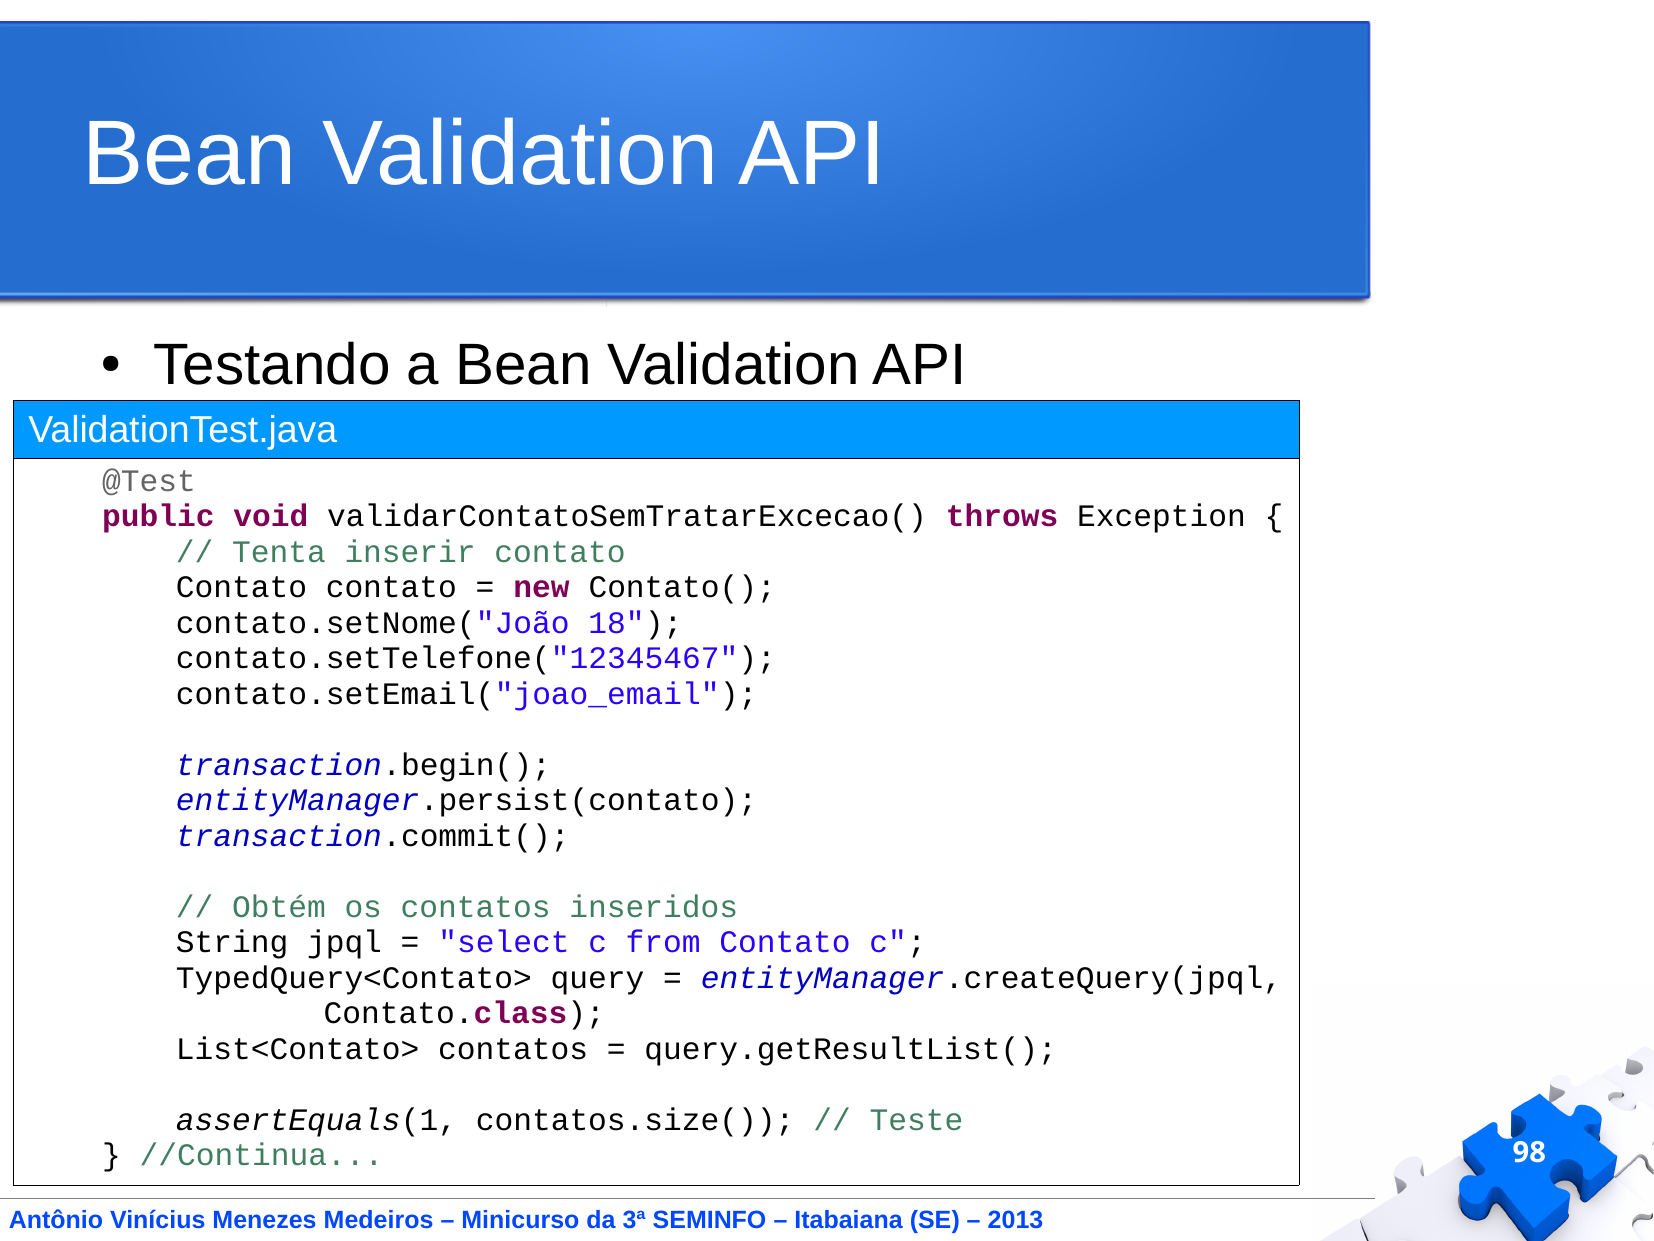

# Bean Validation API
Testando a Bean Validation API
| ValidationTest.java |
| --- |
| @Test public void validarContatoSemTratarExcecao() throws Exception { // Tenta inserir contato Contato contato = new Contato(); contato.setNome("João 18"); contato.setTelefone("12345467"); contato.setEmail("joao\_email"); transaction.begin(); entityManager.persist(contato); transaction.commit(); // Obtém os contatos inseridos String jpql = "select c from Contato c"; TypedQuery<Contato> query = entityManager.createQuery(jpql, Contato.class); List<Contato> contatos = query.getResultList(); assertEquals(1, contatos.size()); // Teste } //Continua... |
98